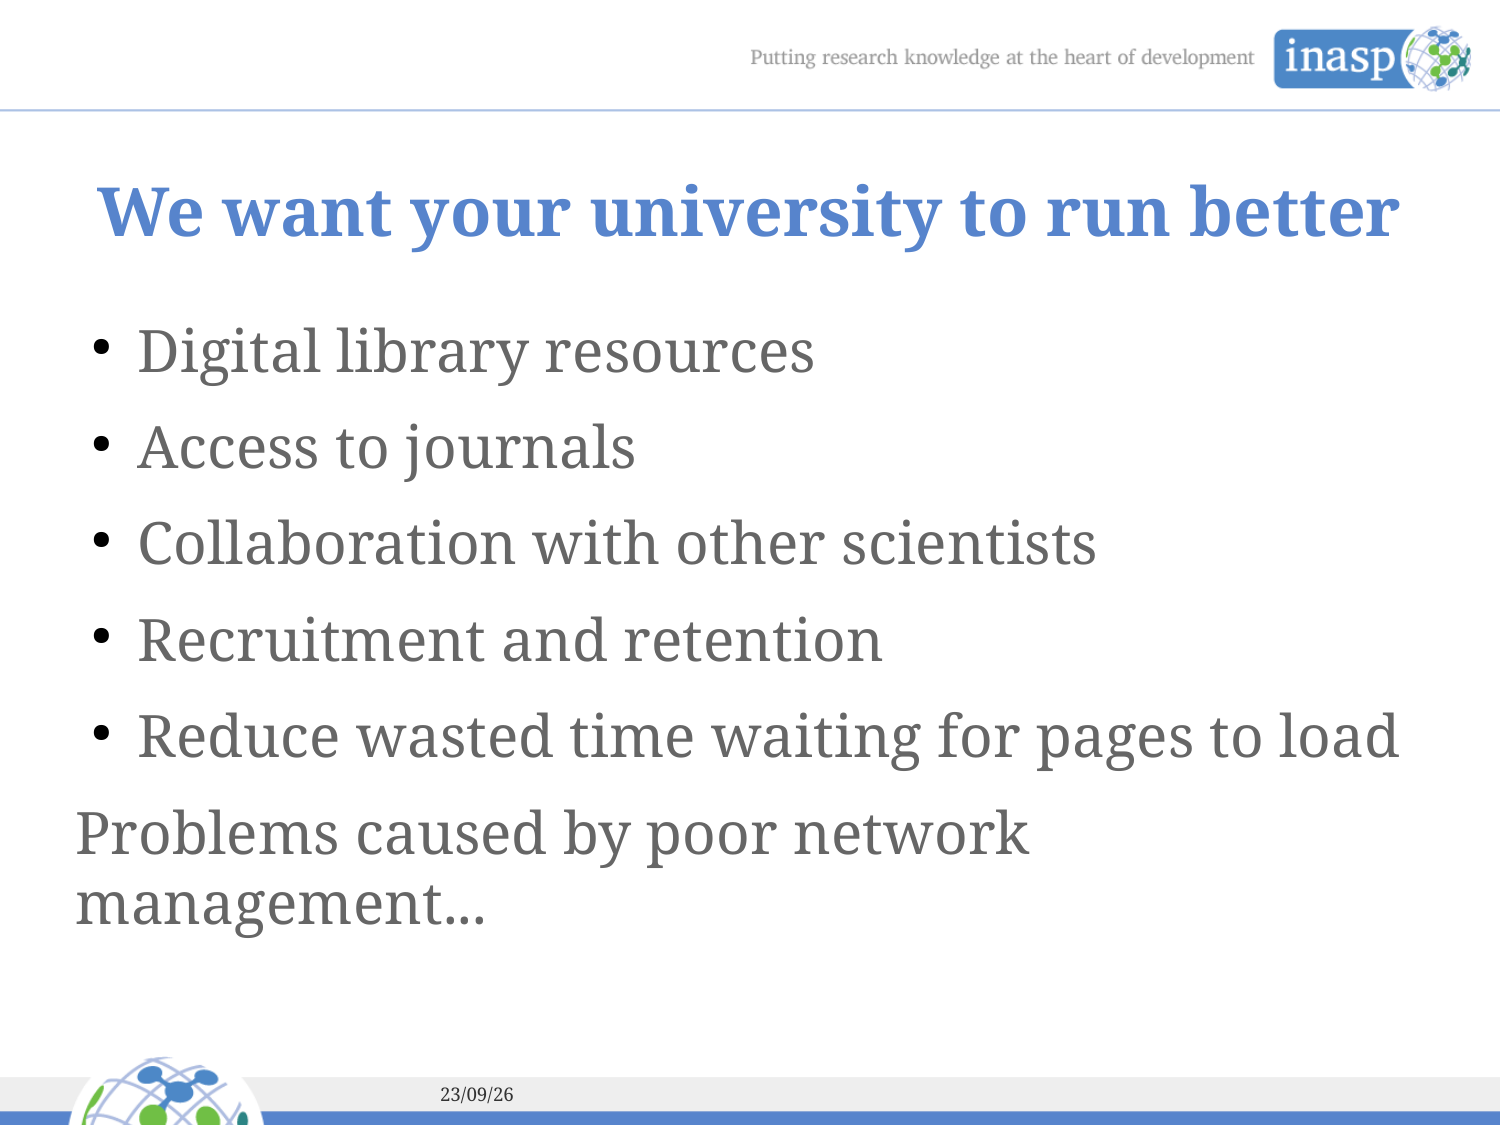

# We want your university to run better
Digital library resources
Access to journals
Collaboration with other scientists
Recruitment and retention
Reduce wasted time waiting for pages to load
Problems caused by poor network management...